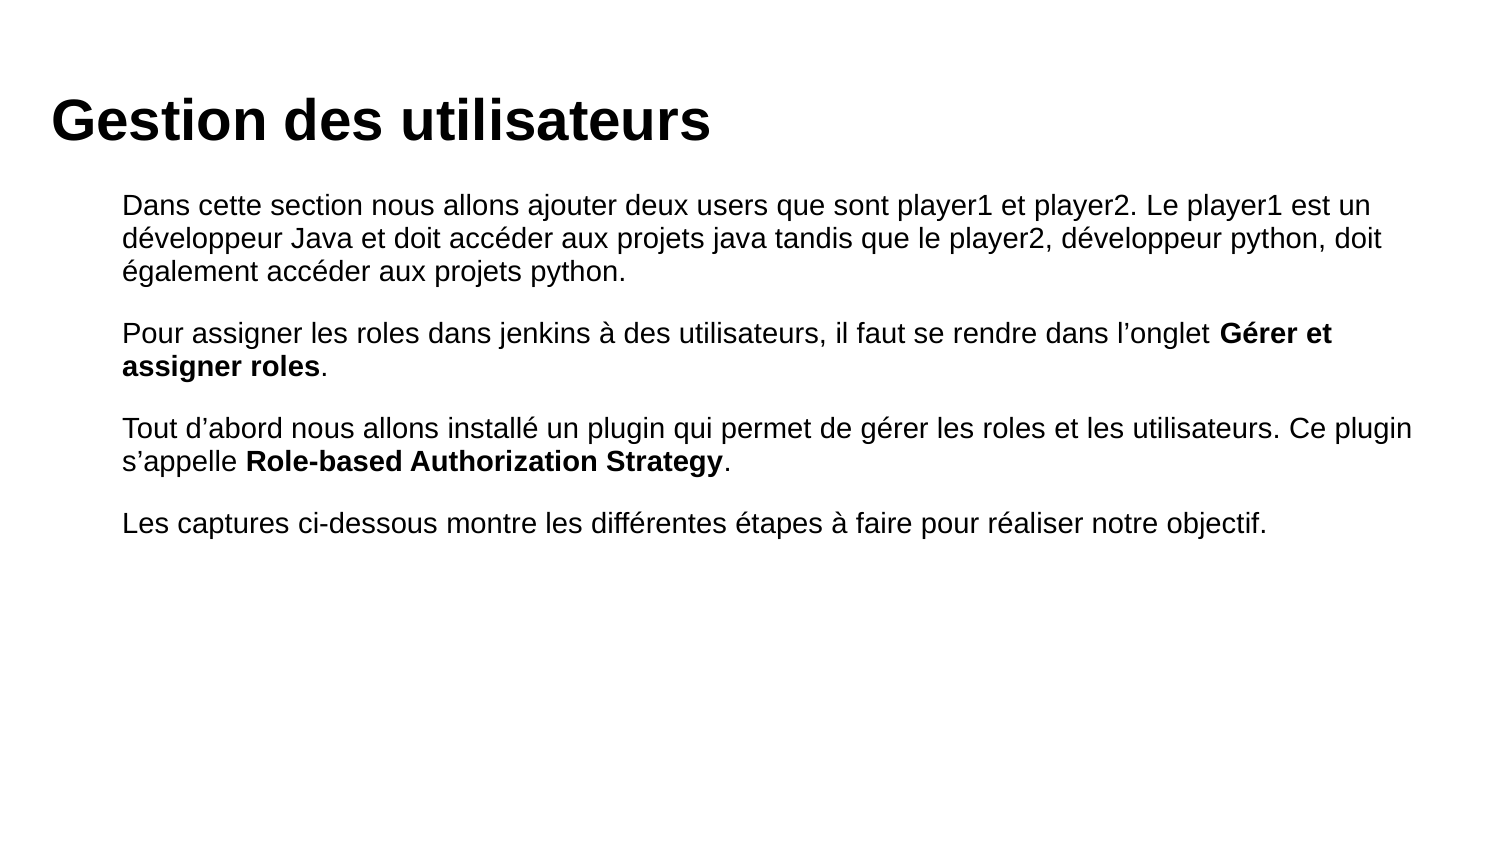

# Gestion des utilisateurs
Dans cette section nous allons ajouter deux users que sont player1 et player2. Le player1 est un développeur Java et doit accéder aux projets java tandis que le player2, développeur python, doit également accéder aux projets python.
Pour assigner les roles dans jenkins à des utilisateurs, il faut se rendre dans l’onglet Gérer et assigner roles.
Tout d’abord nous allons installé un plugin qui permet de gérer les roles et les utilisateurs. Ce plugin s’appelle Role-based Authorization Strategy.
Les captures ci-dessous montre les différentes étapes à faire pour réaliser notre objectif.